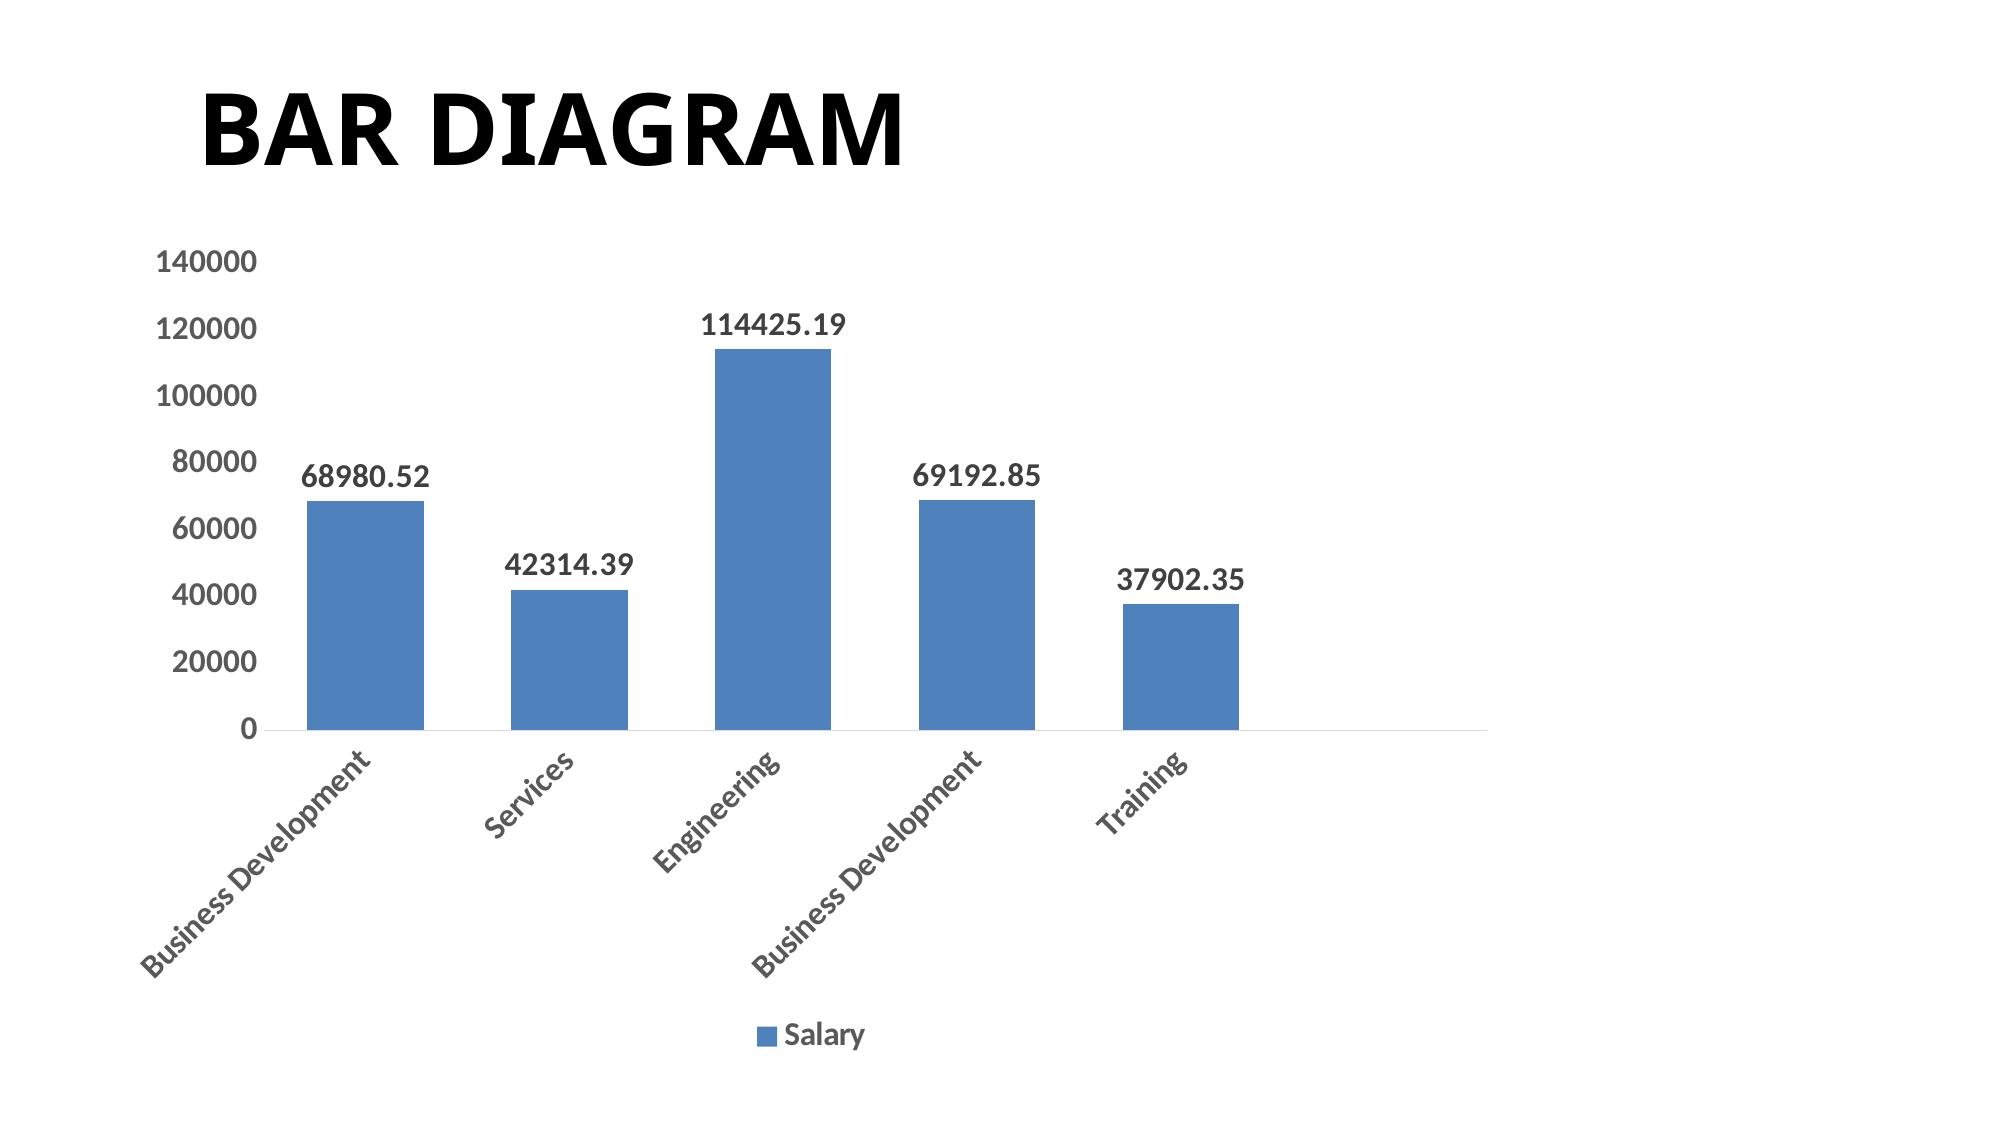

# BAR DIAGRAM
### Chart
| Category | Salary |
|---|---|
| Business Development | 68980.52 |
| Services | 42314.39 |
| Engineering | 114425.19 |
| Business Development | 69192.85 |
| Training | 37902.35 |
| None | None |